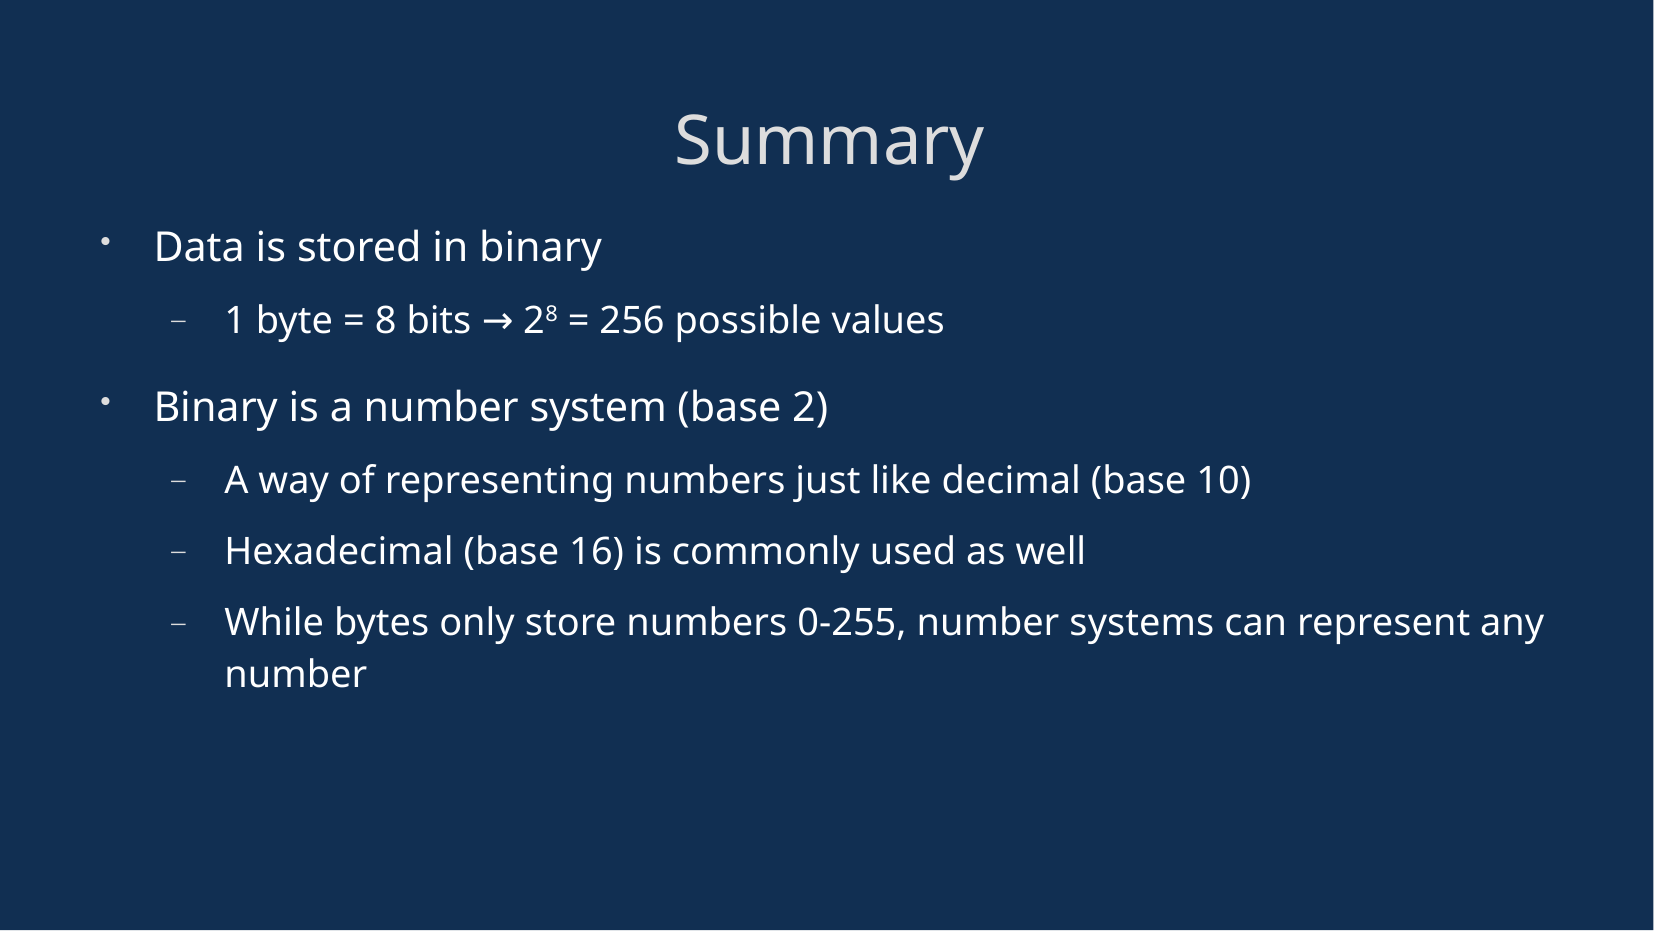

# Summary
Data is stored in binary
1 byte = 8 bits → 28 = 256 possible values
Binary is a number system (base 2)
A way of representing numbers just like decimal (base 10)
Hexadecimal (base 16) is commonly used as well
While bytes only store numbers 0-255, number systems can represent any number